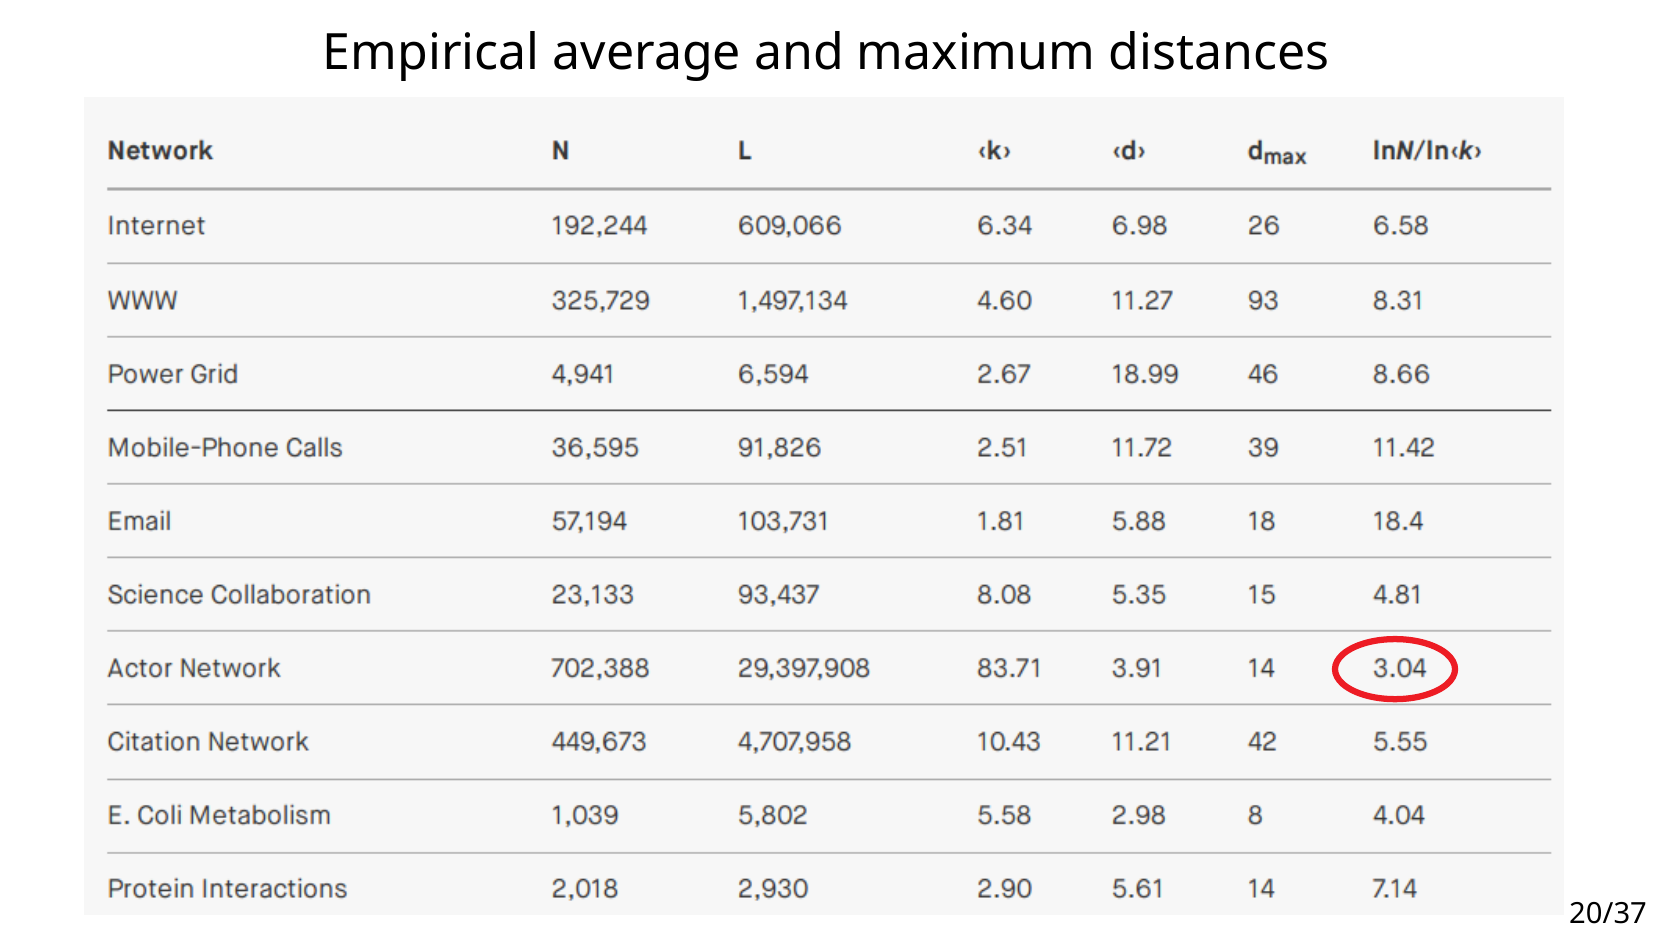

# Empirical average and maximum distances
20